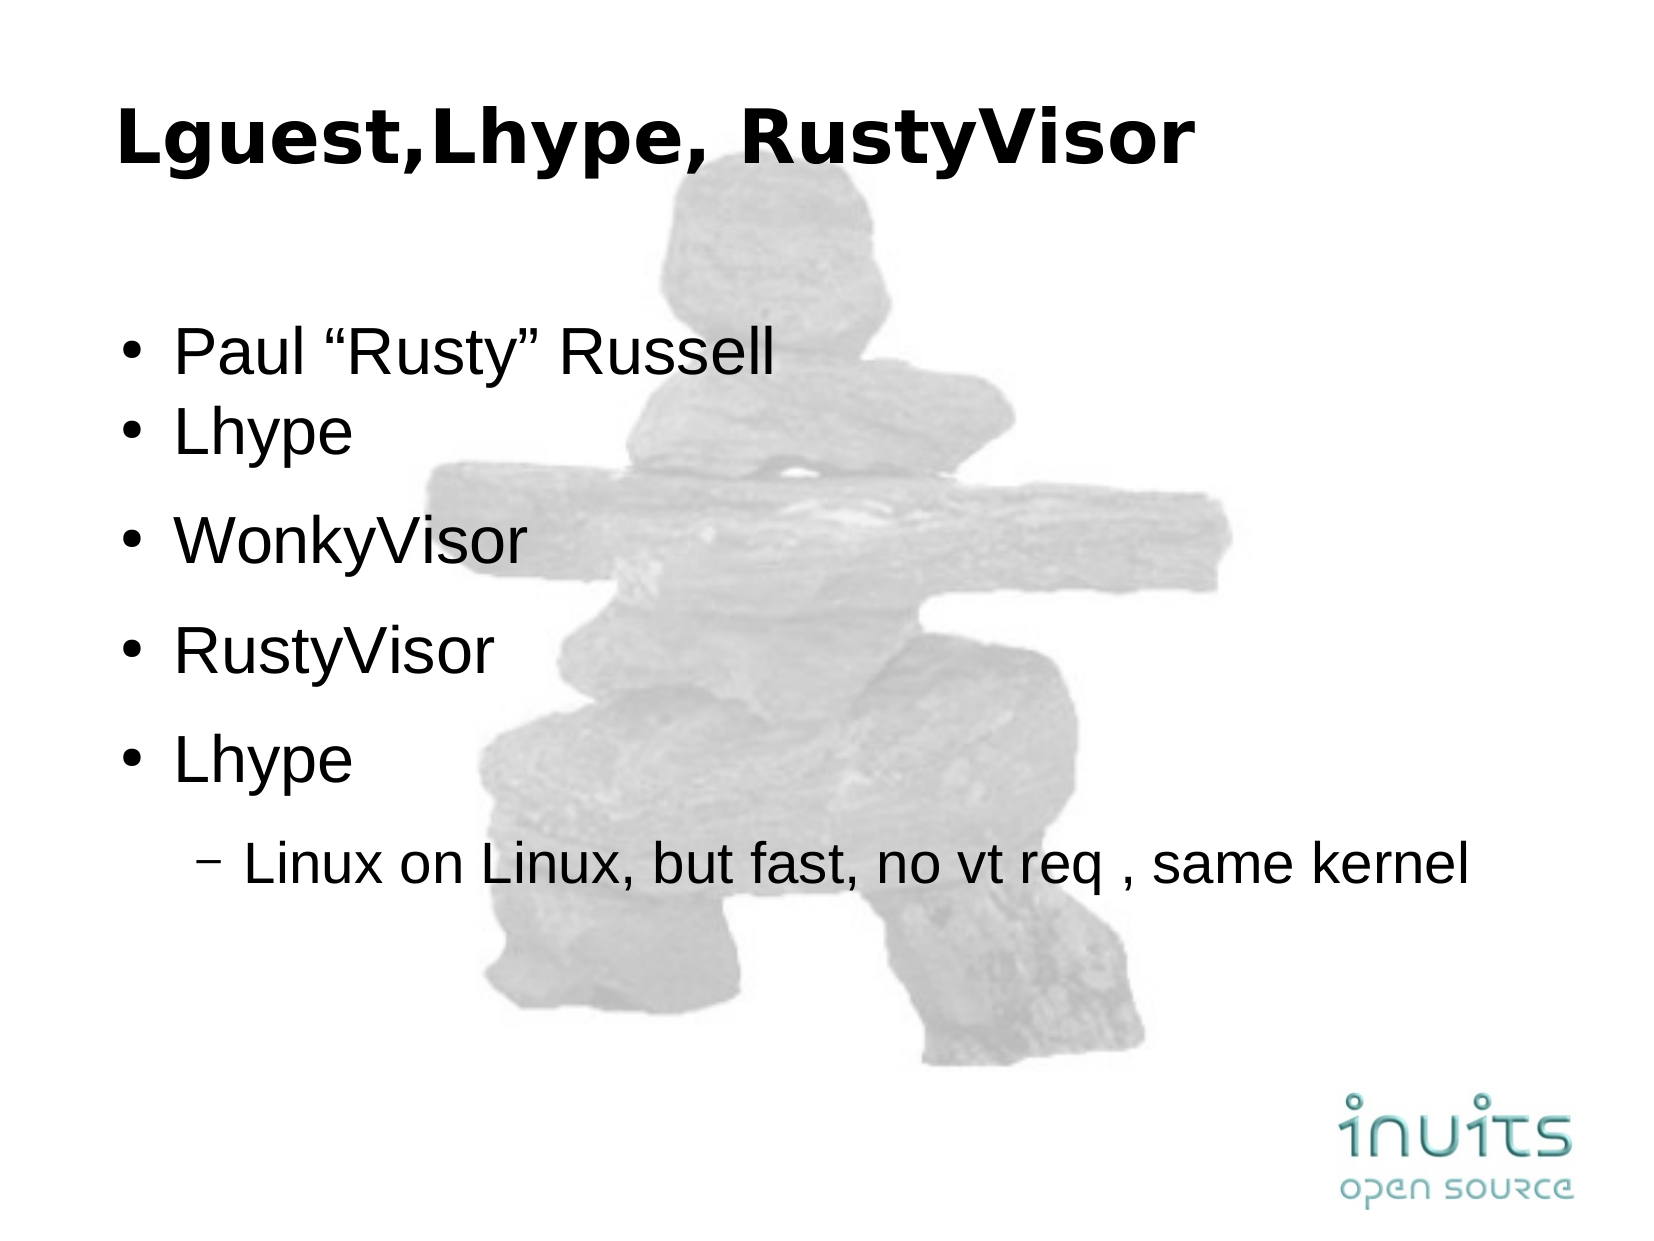

Lguest,Lhype, RustyVisor
# Paul “Rusty” Russell
Lhype
WonkyVisor
RustyVisor
Lhype
Linux on Linux, but fast, no vt req , same kernel